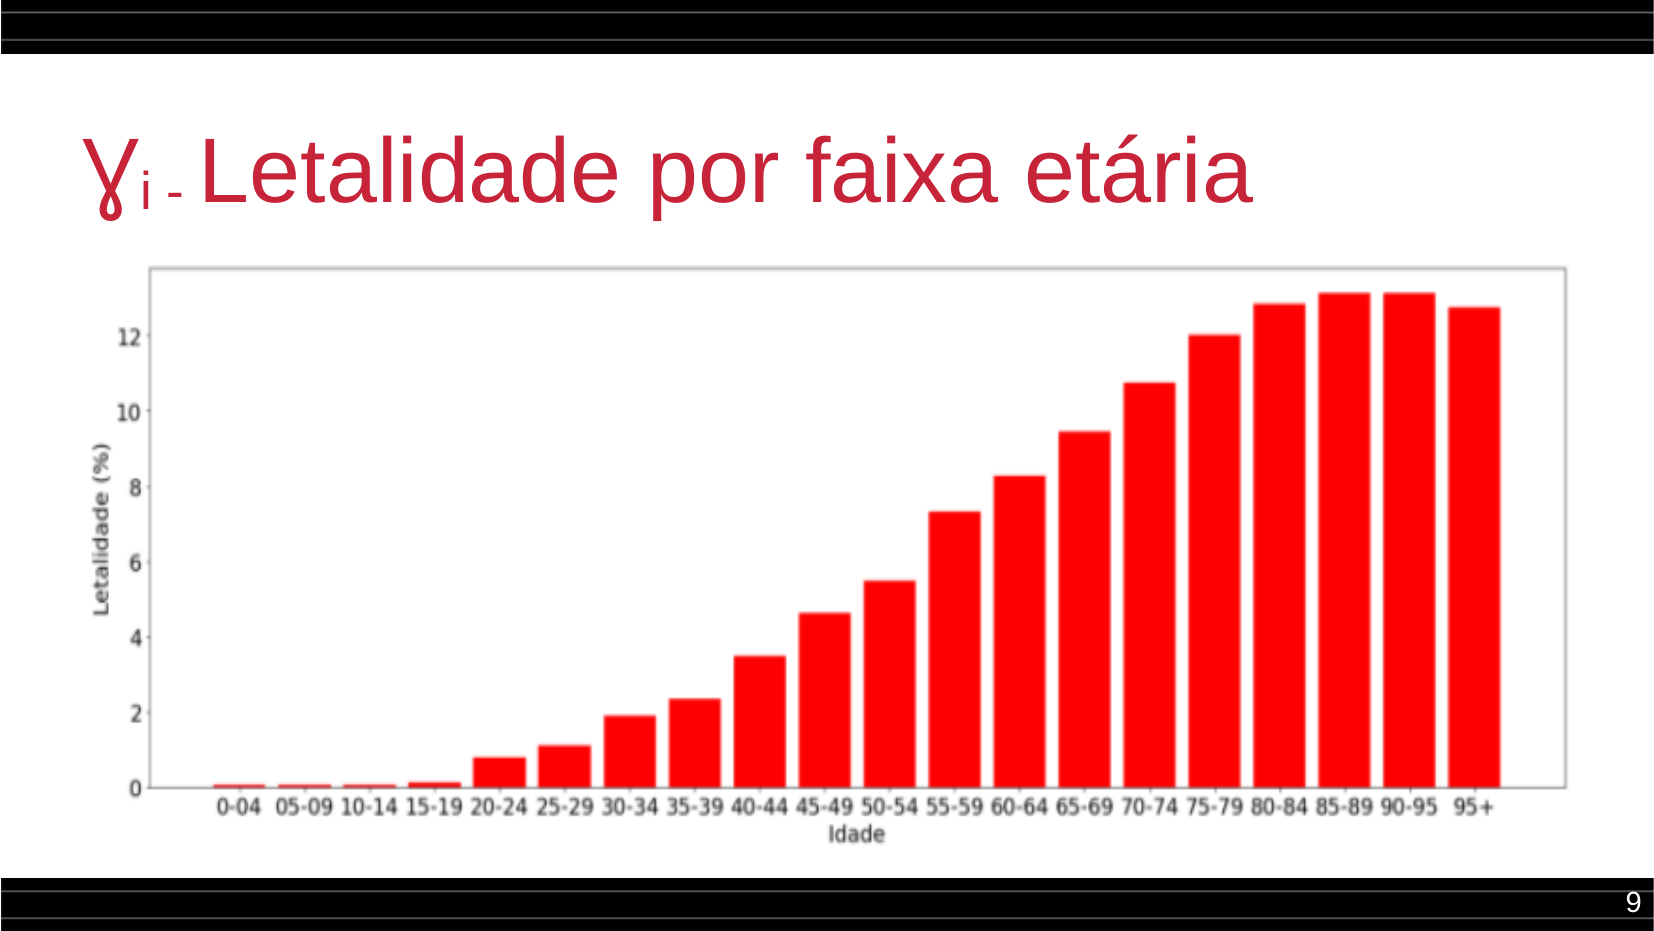

# Ɣi - Letalidade por faixa etária